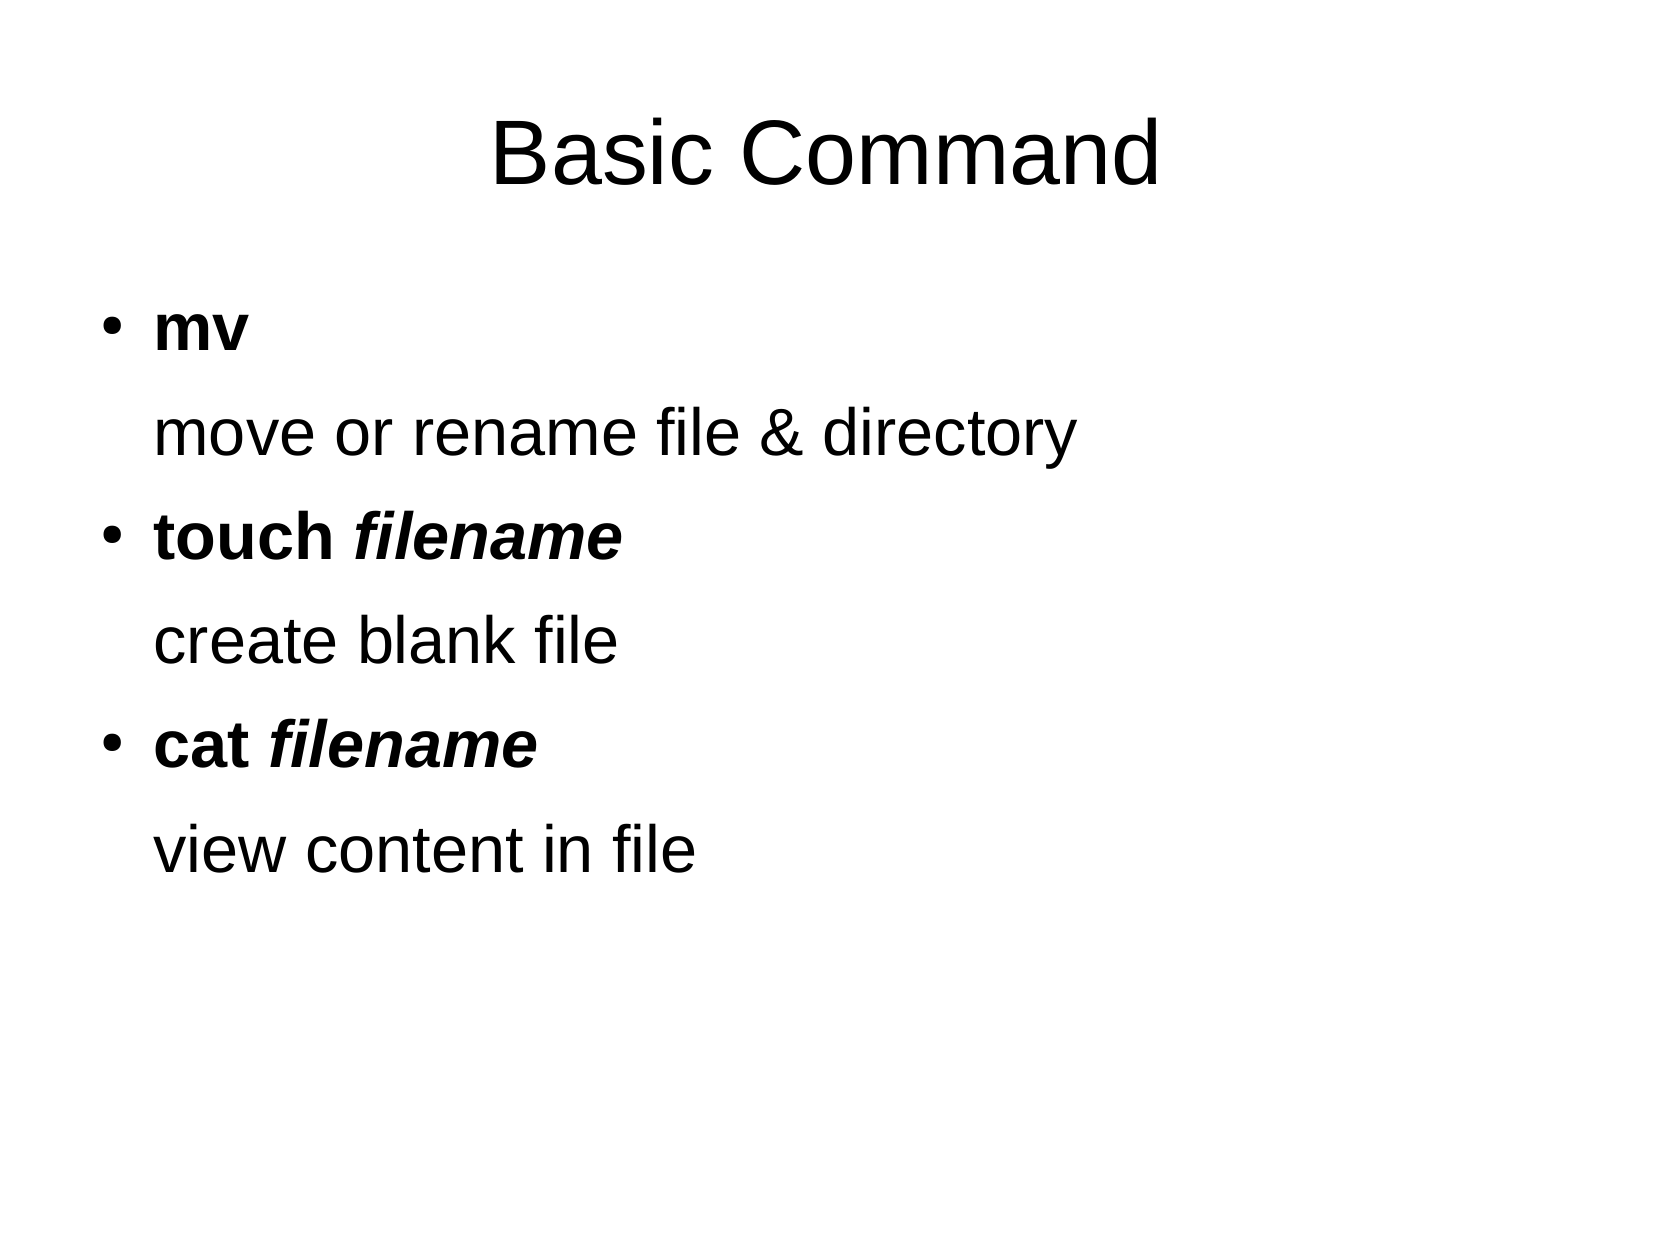

# Basic Command
mv
move or rename file & directory
touch filename
create blank file
cat filename
view content in file